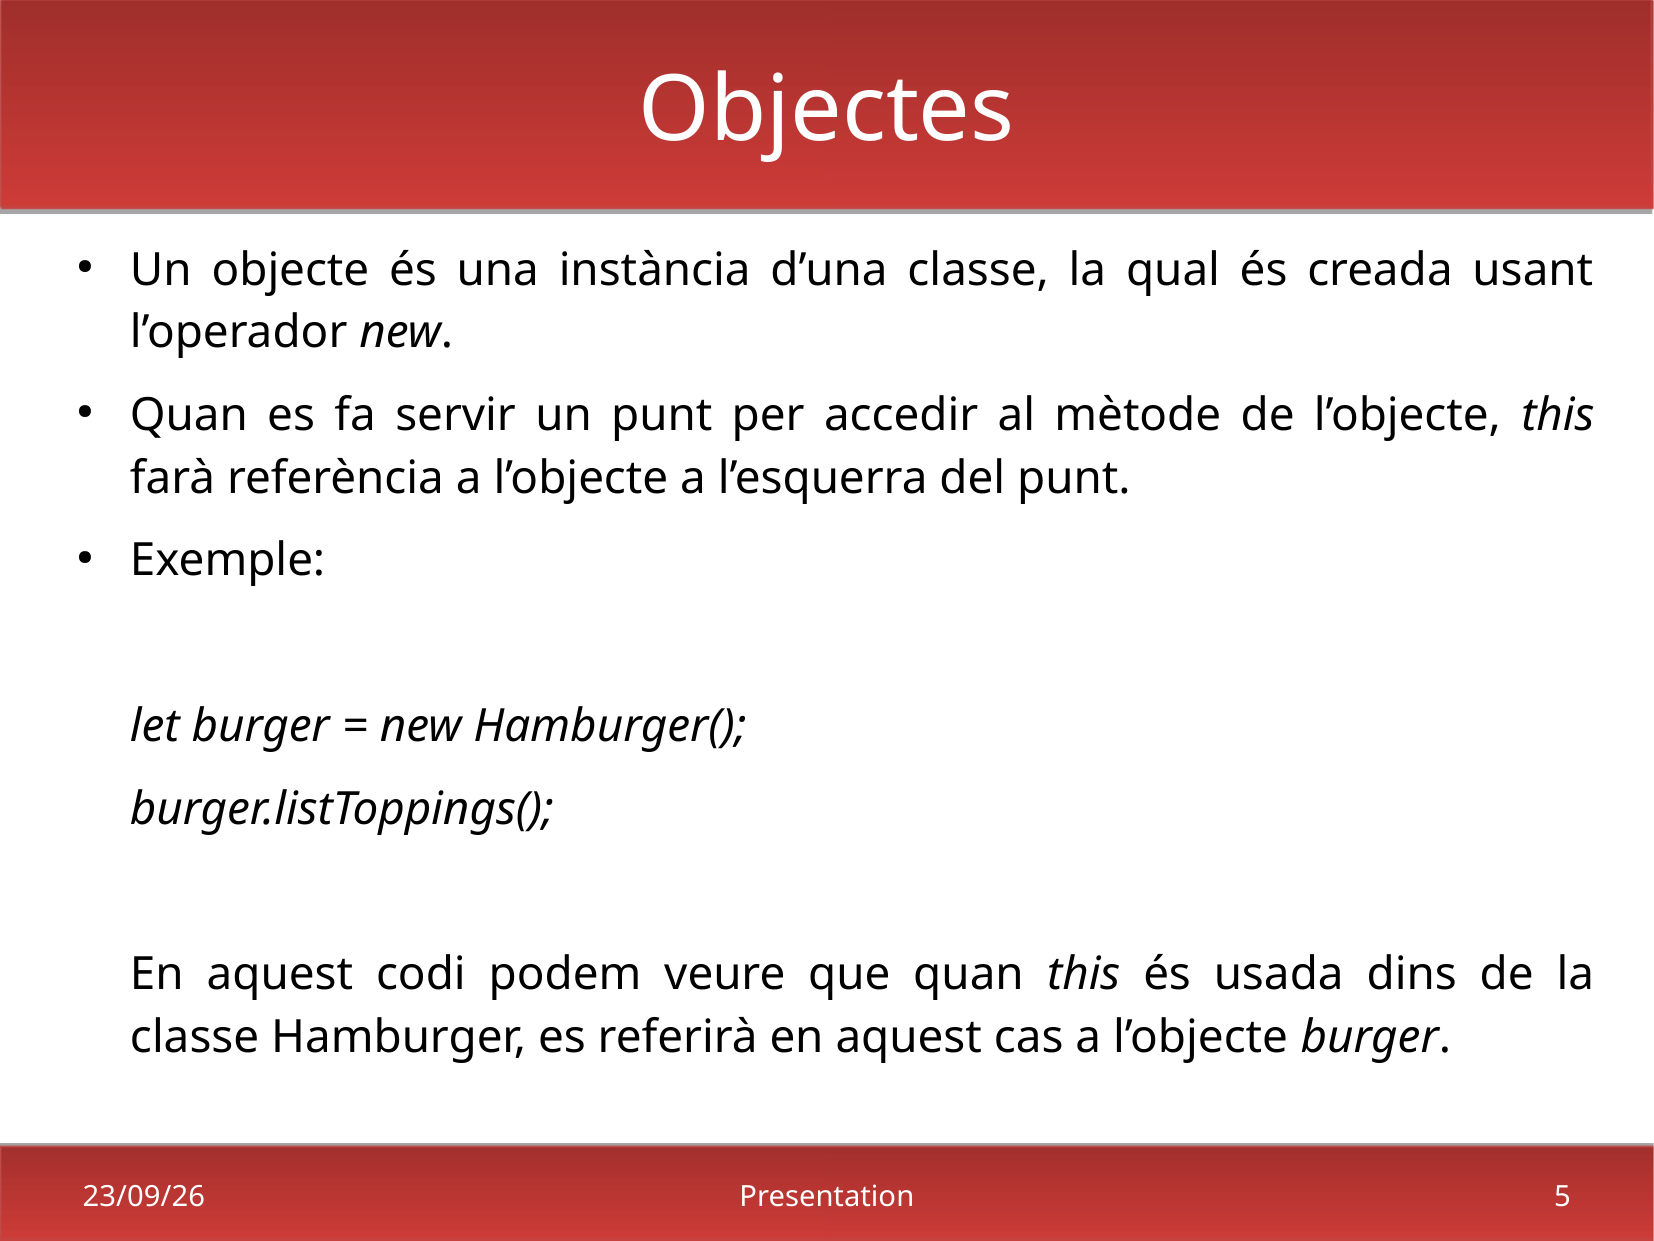

# Objectes
Un objecte és una instància d’una classe, la qual és creada usant l’operador new.
Quan es fa servir un punt per accedir al mètode de l’objecte, this farà referència a l’objecte a l’esquerra del punt.
Exemple:
let burger = new Hamburger();
burger.listToppings();
En aquest codi podem veure que quan this és usada dins de la classe Hamburger, es referirà en aquest cas a l’objecte burger.
Presentation
5